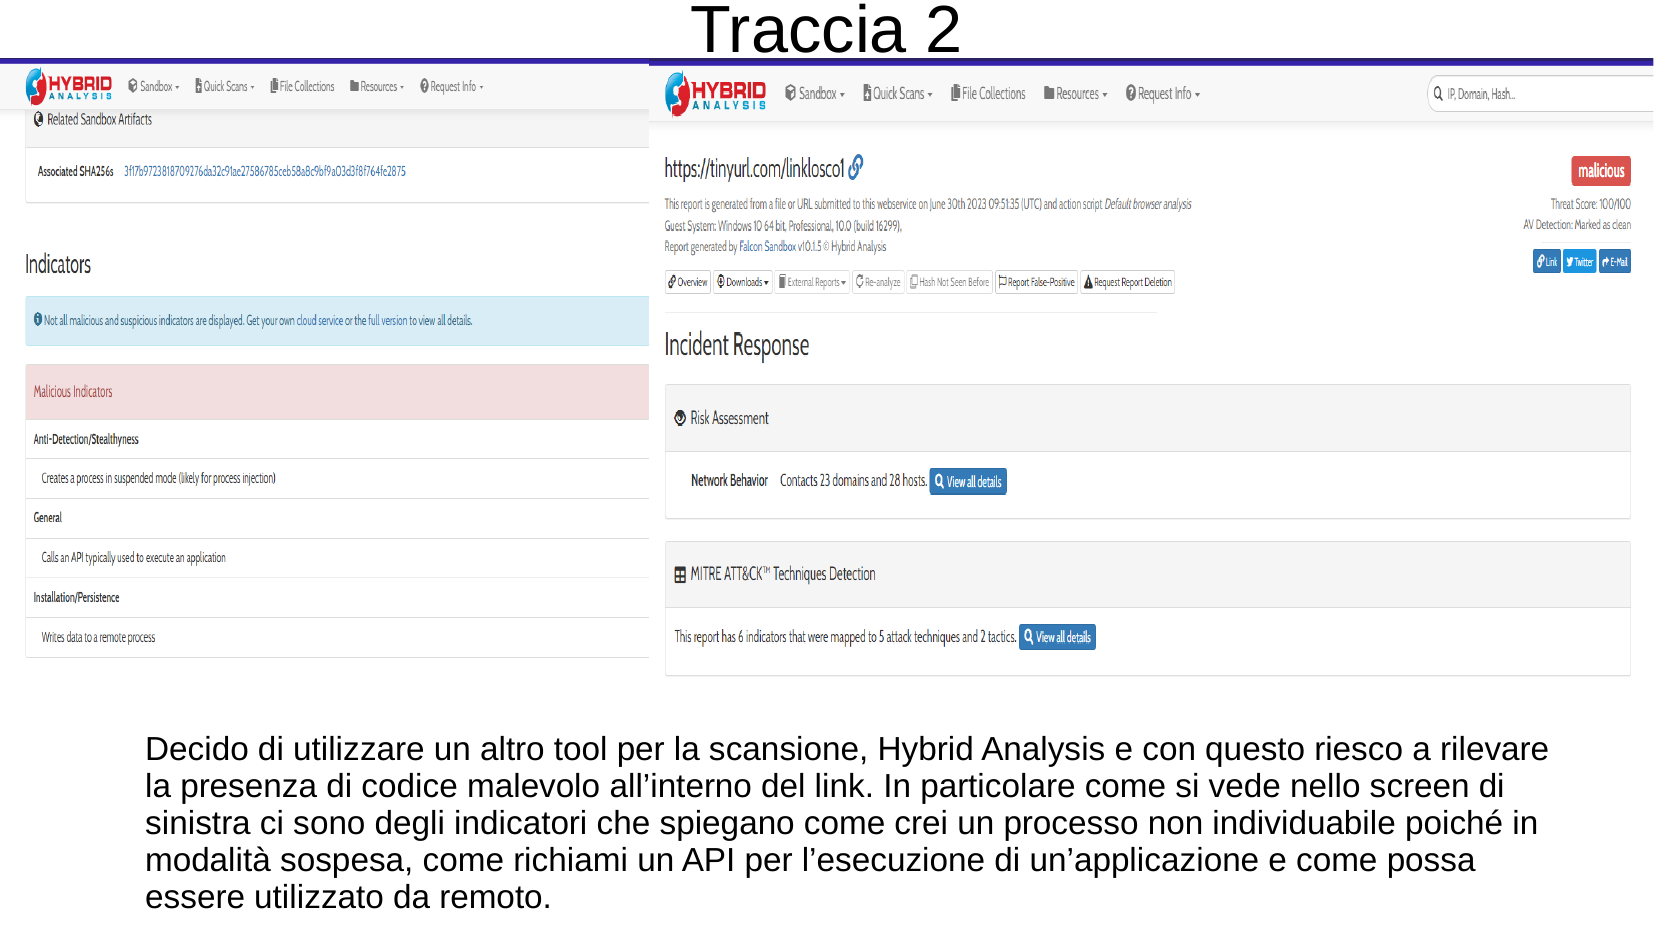

# Traccia 2
Decido di utilizzare un altro tool per la scansione, Hybrid Analysis e con questo riesco a rilevare la presenza di codice malevolo all’interno del link. In particolare come si vede nello screen di sinistra ci sono degli indicatori che spiegano come crei un processo non individuabile poiché in modalità sospesa, come richiami un API per l’esecuzione di un’applicazione e come possa essere utilizzato da remoto.